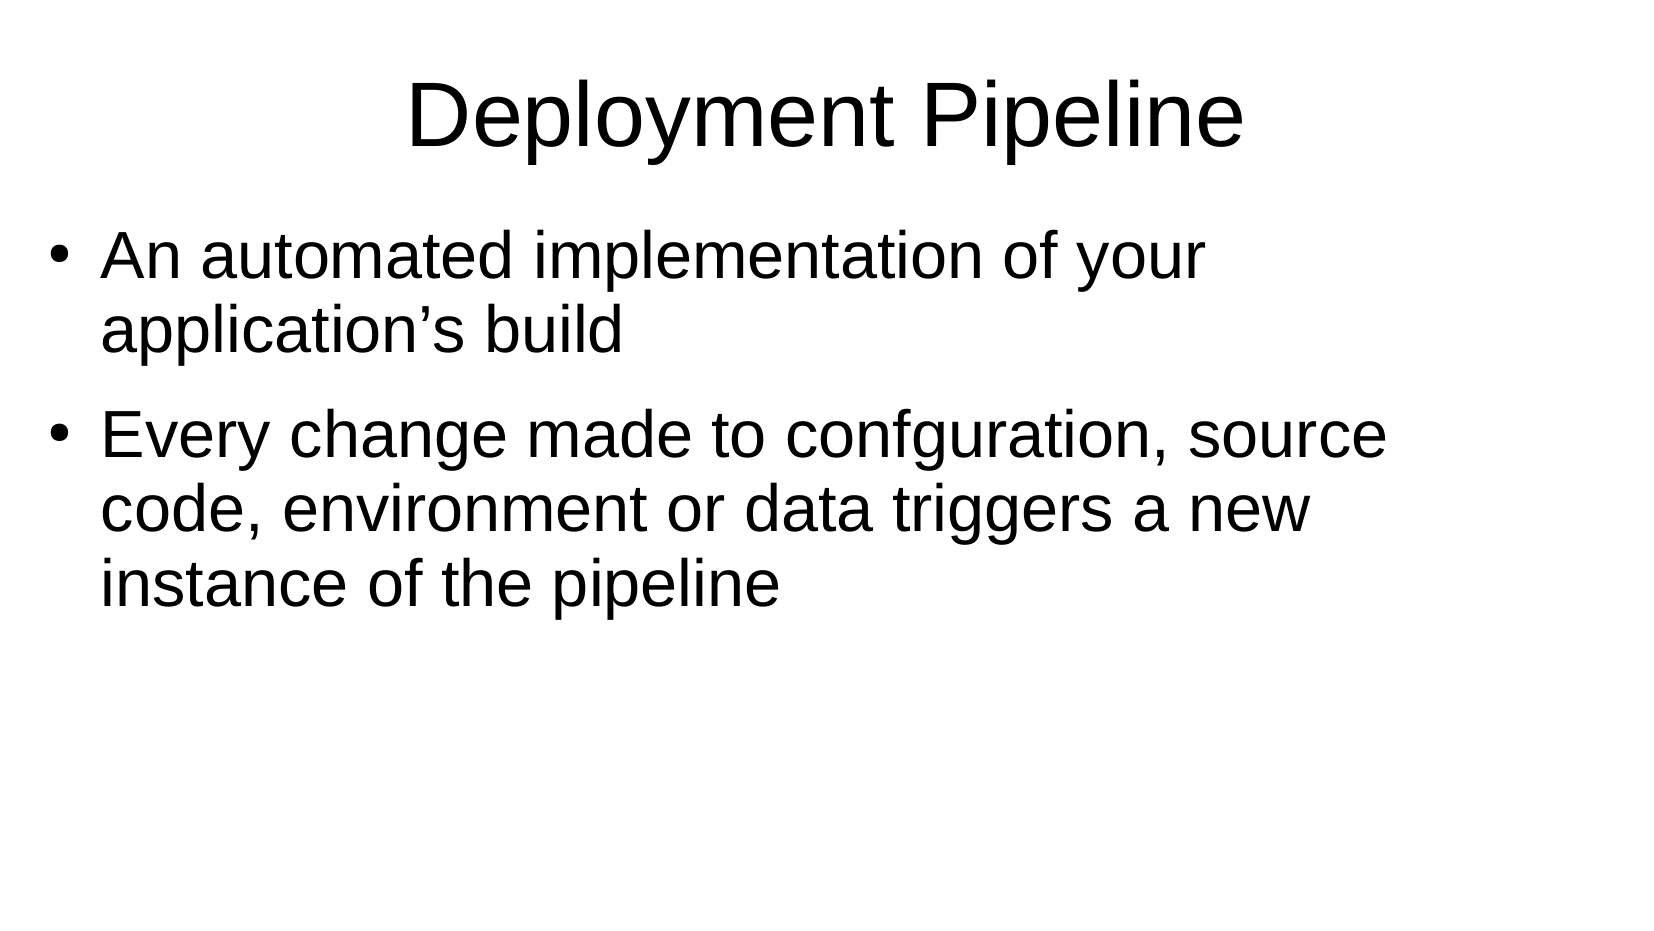

# Deployment Pipeline
An automated implementation of your application’s build
Every change made to confguration, source code, environment or data triggers a new instance of the pipeline